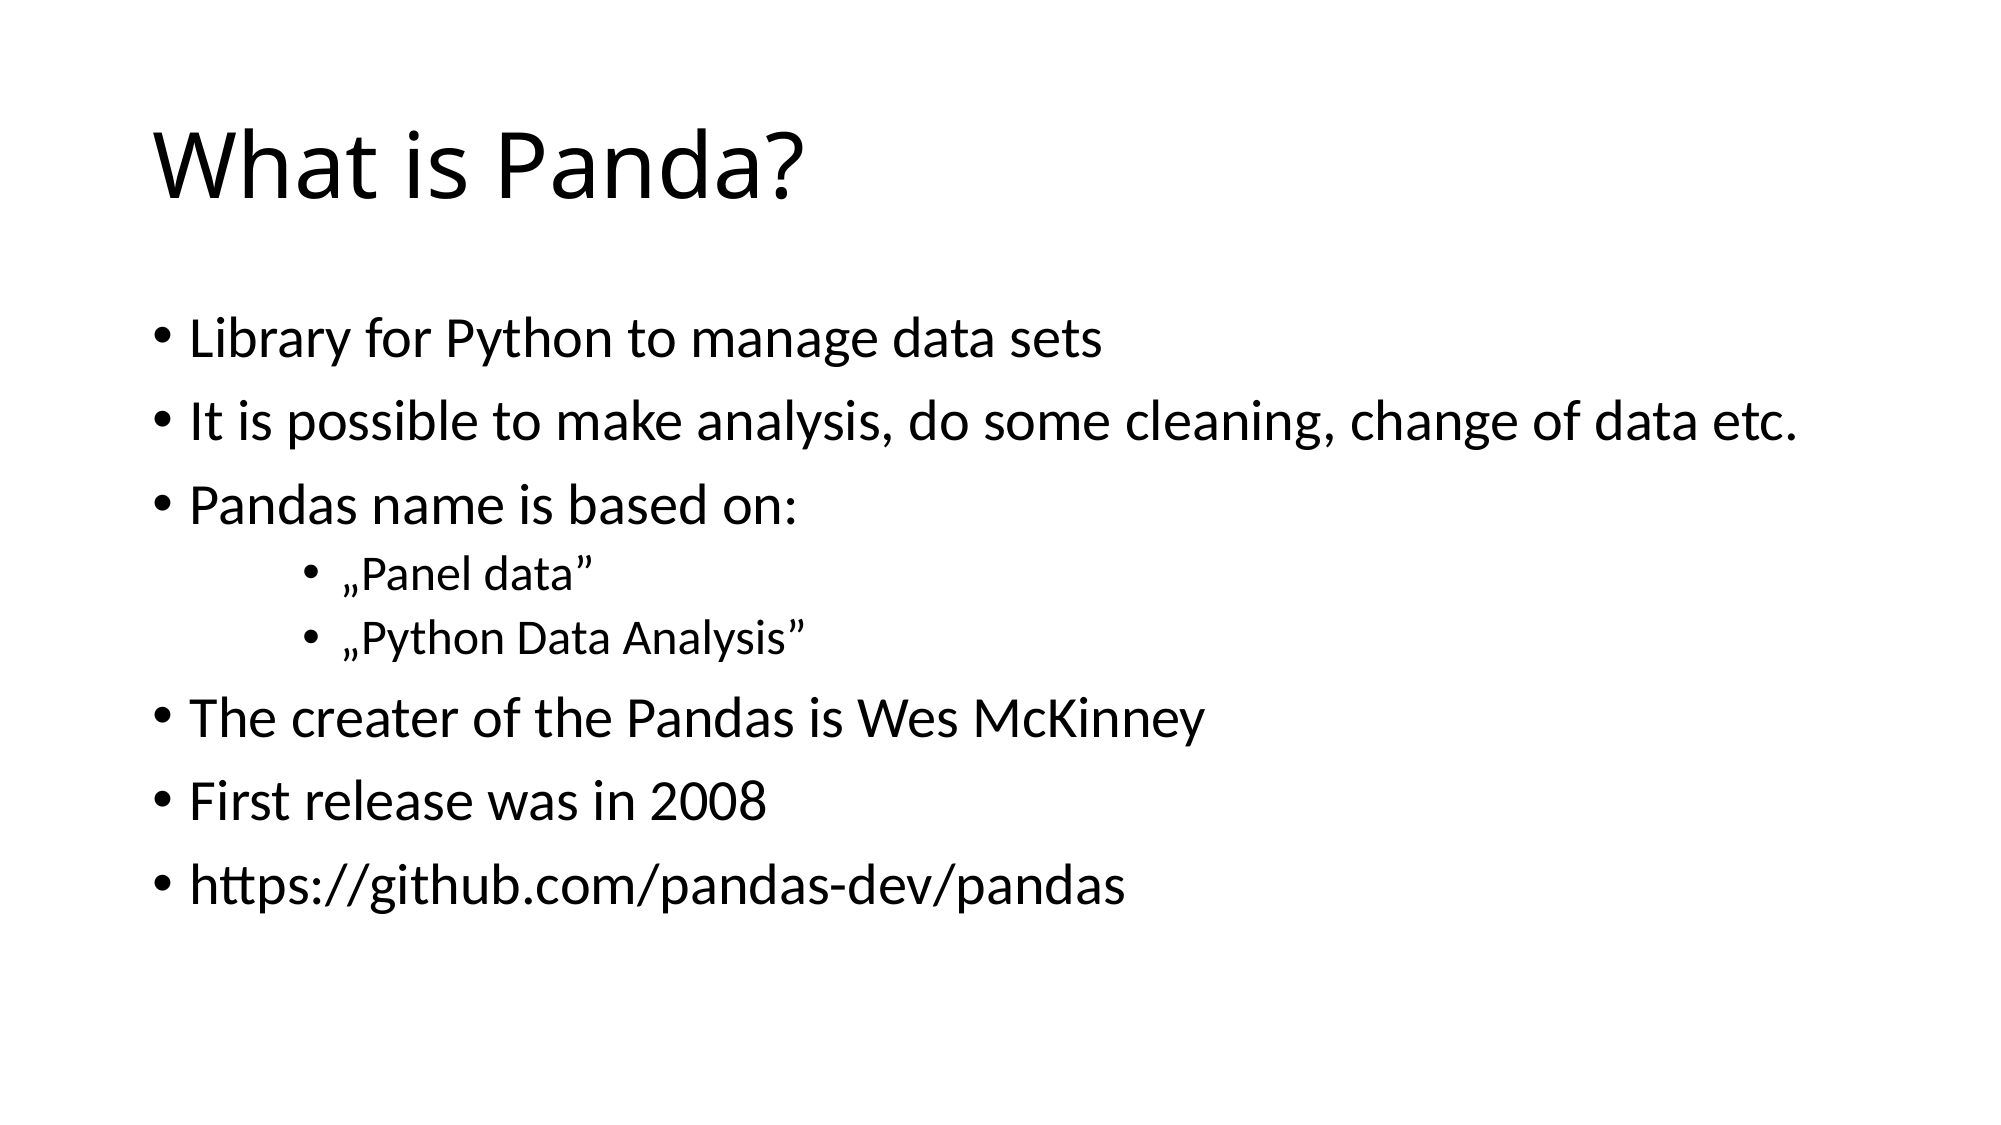

# What is Panda?
Library for Python to manage data sets
It is possible to make analysis, do some cleaning, change of data etc.
Pandas name is based on:
„Panel data”
„Python Data Analysis”
The creater of the Pandas is Wes McKinney
First release was in 2008
https://github.com/pandas-dev/pandas